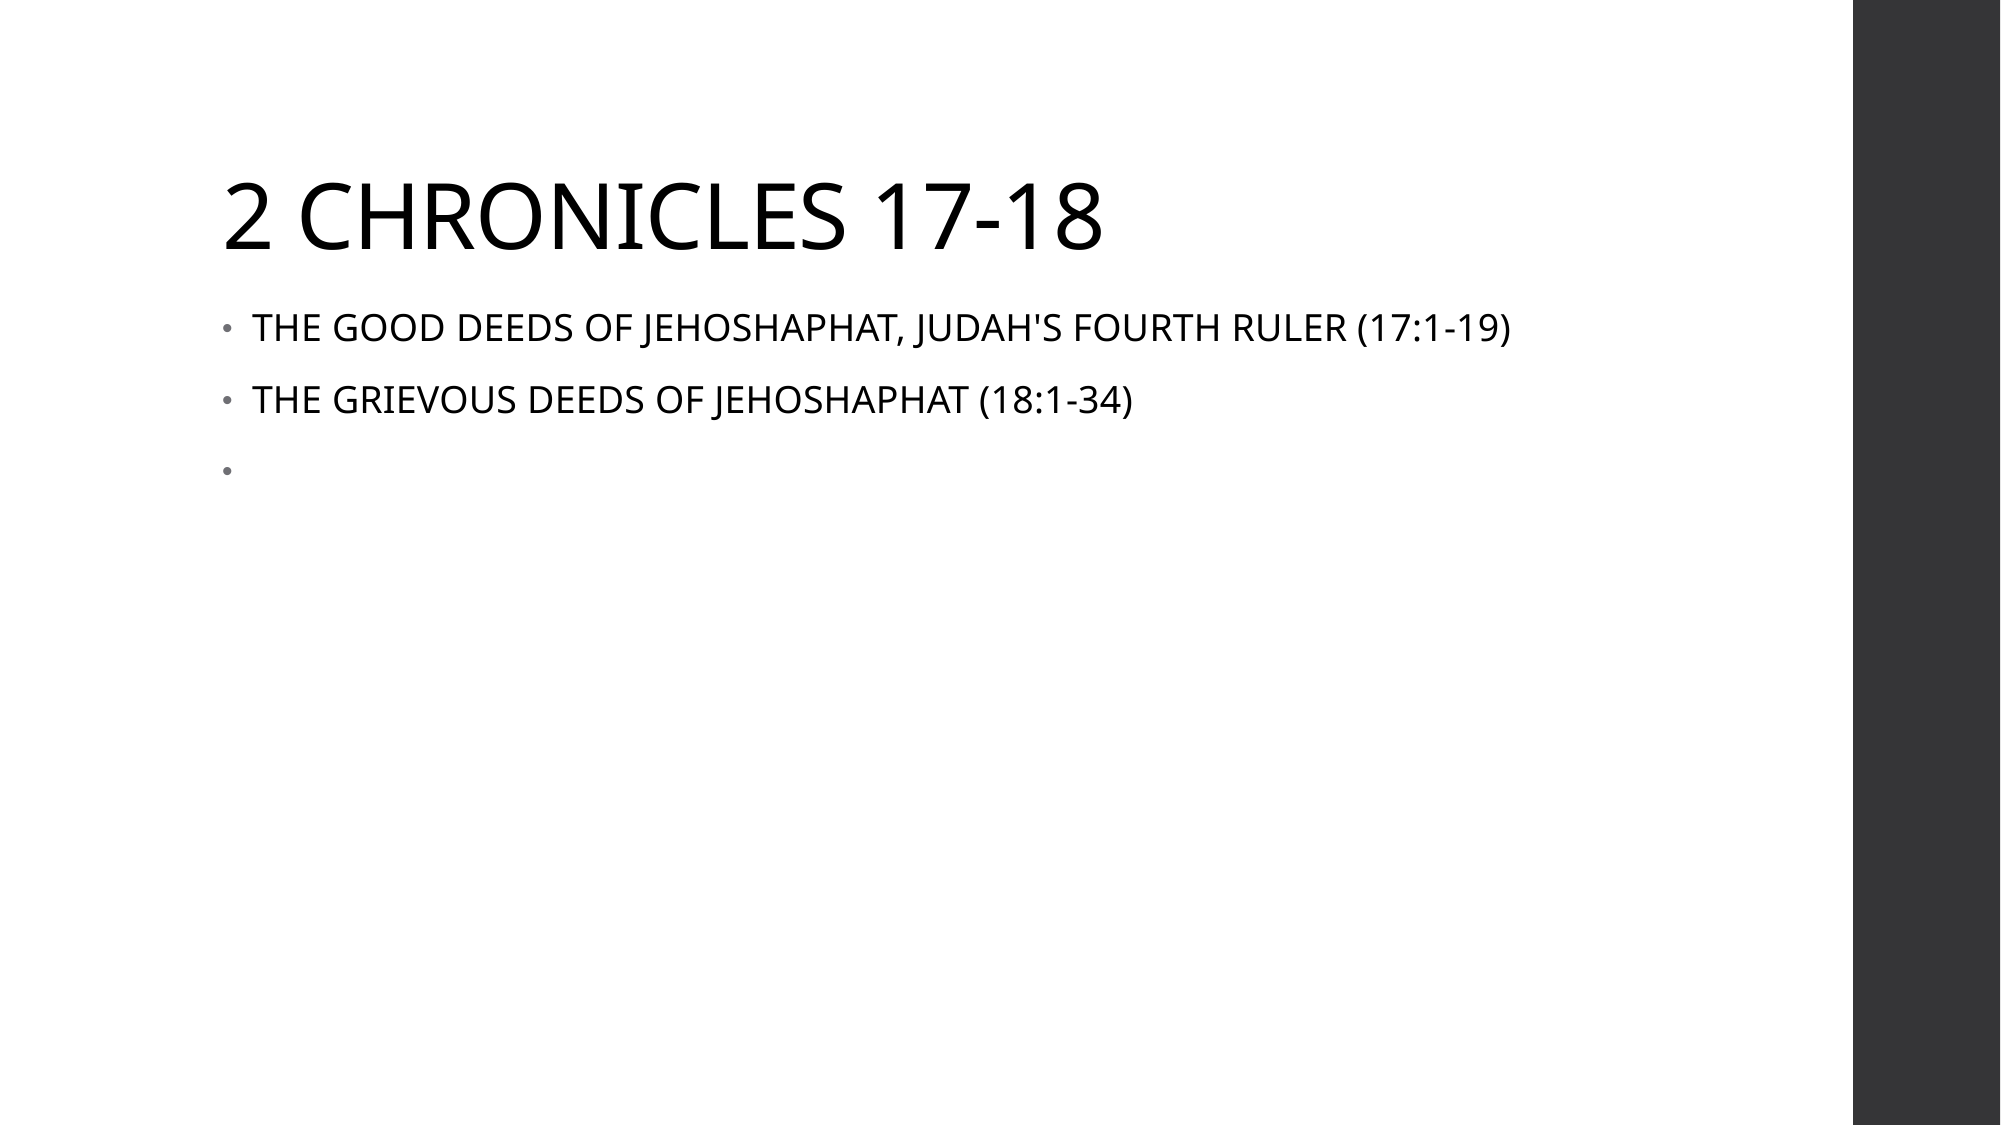

# 2 CHRONICLES 17-18
THE GOOD DEEDS OF JEHOSHAPHAT, JUDAH'S FOURTH RULER (17:1-19)
THE GRIEVOUS DEEDS OF JEHOSHAPHAT (18:1-34)